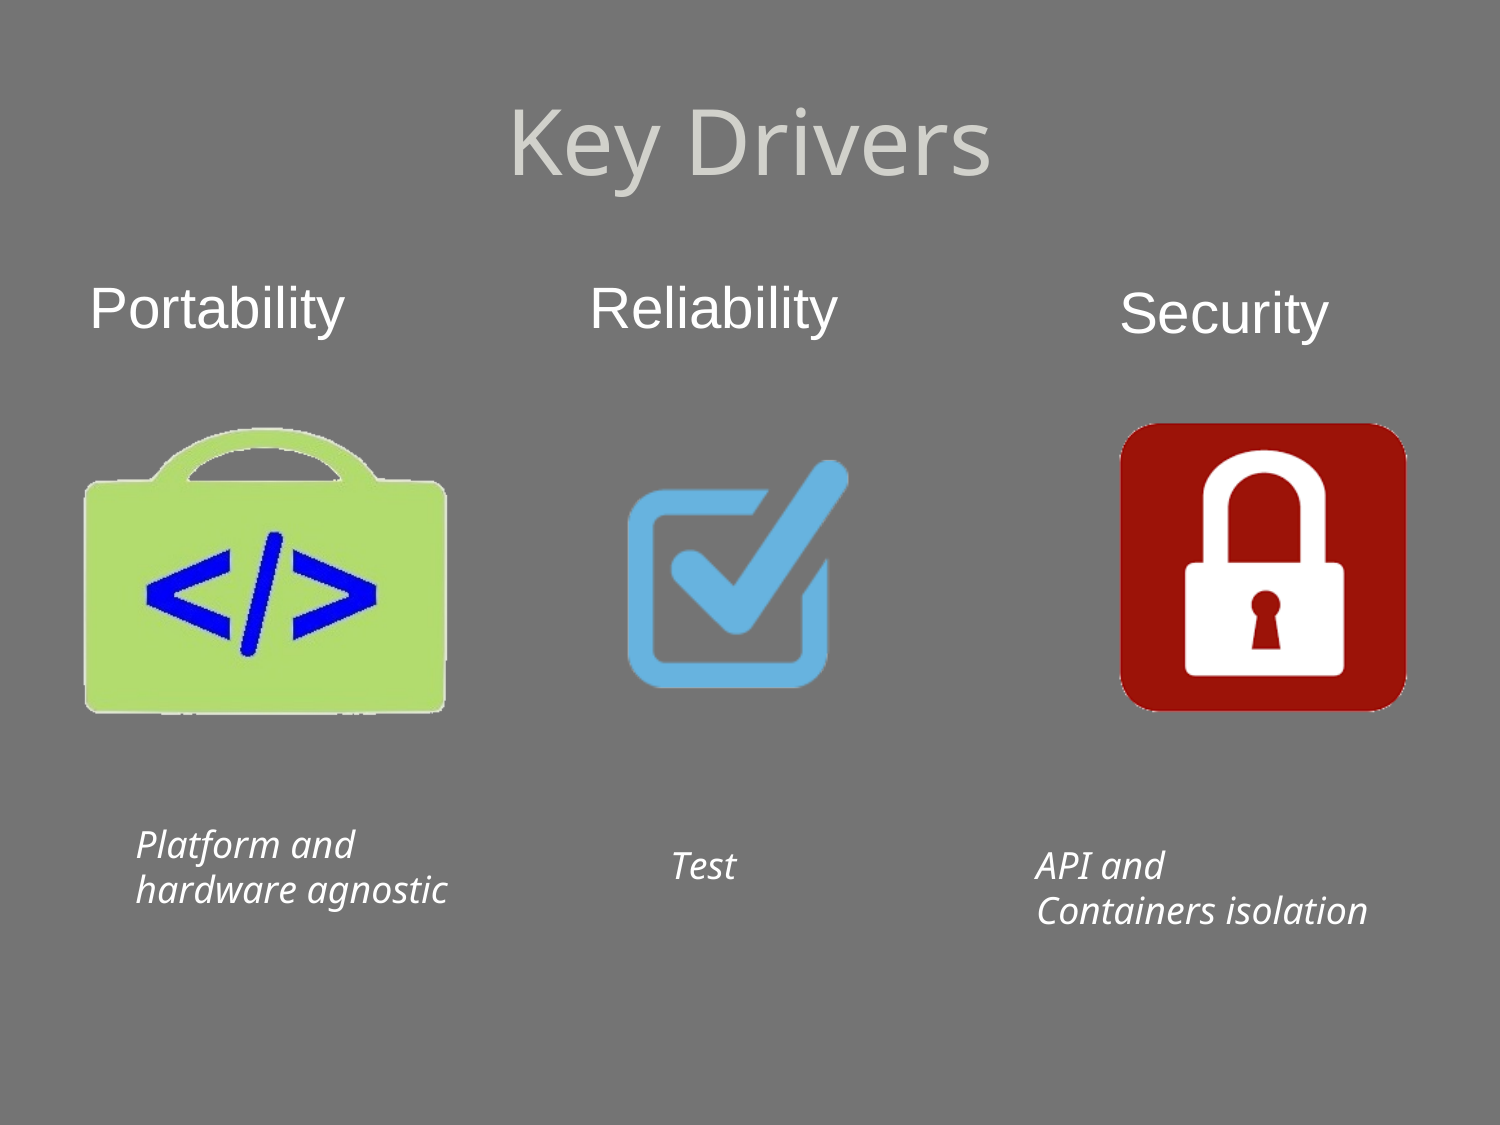

# Key Drivers
Portability Reliability
Security
Platform and
hardware agnostic
Test
API and
Containers isolation